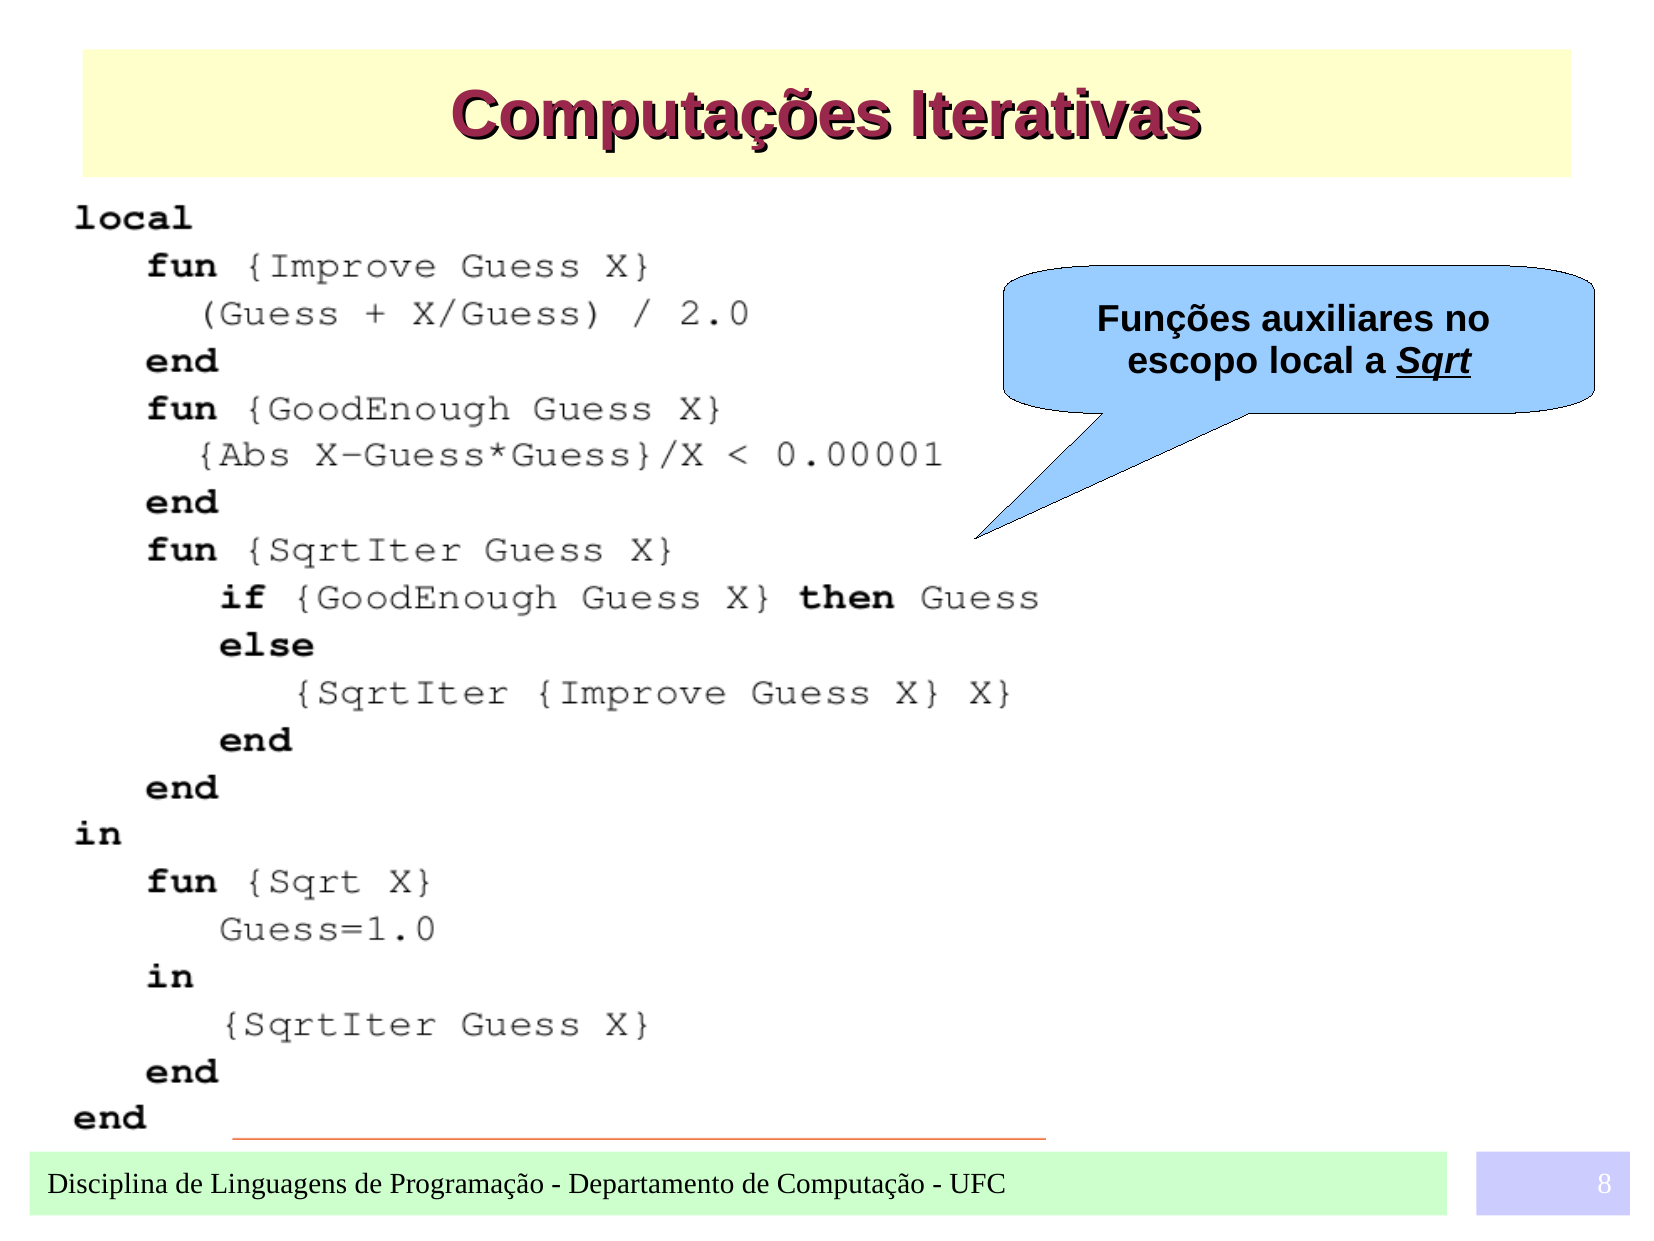

# Computações Iterativas
Funções auxiliares no
escopo local a Sqrt
Disciplina de Linguagens de Programação - Departamento de Computação - UFC
8